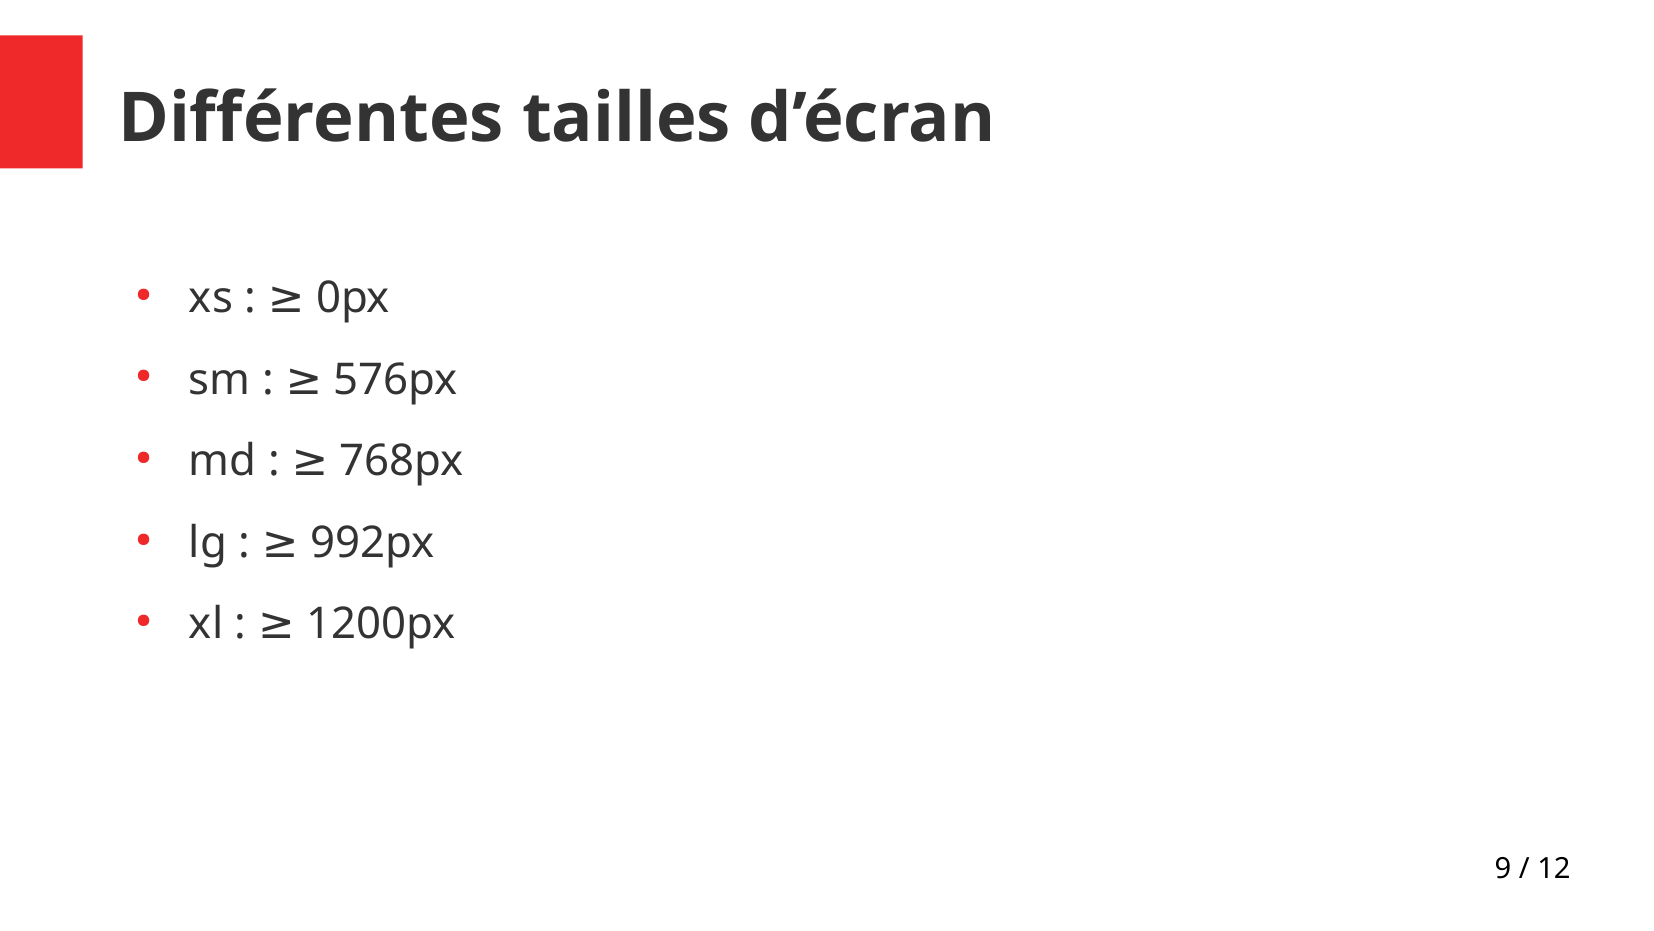

# Différentes tailles d’écran
xs : ≥ 0px
sm : ≥ 576px
md : ≥ 768px
lg : ≥ 992px
xl : ≥ 1200px
9